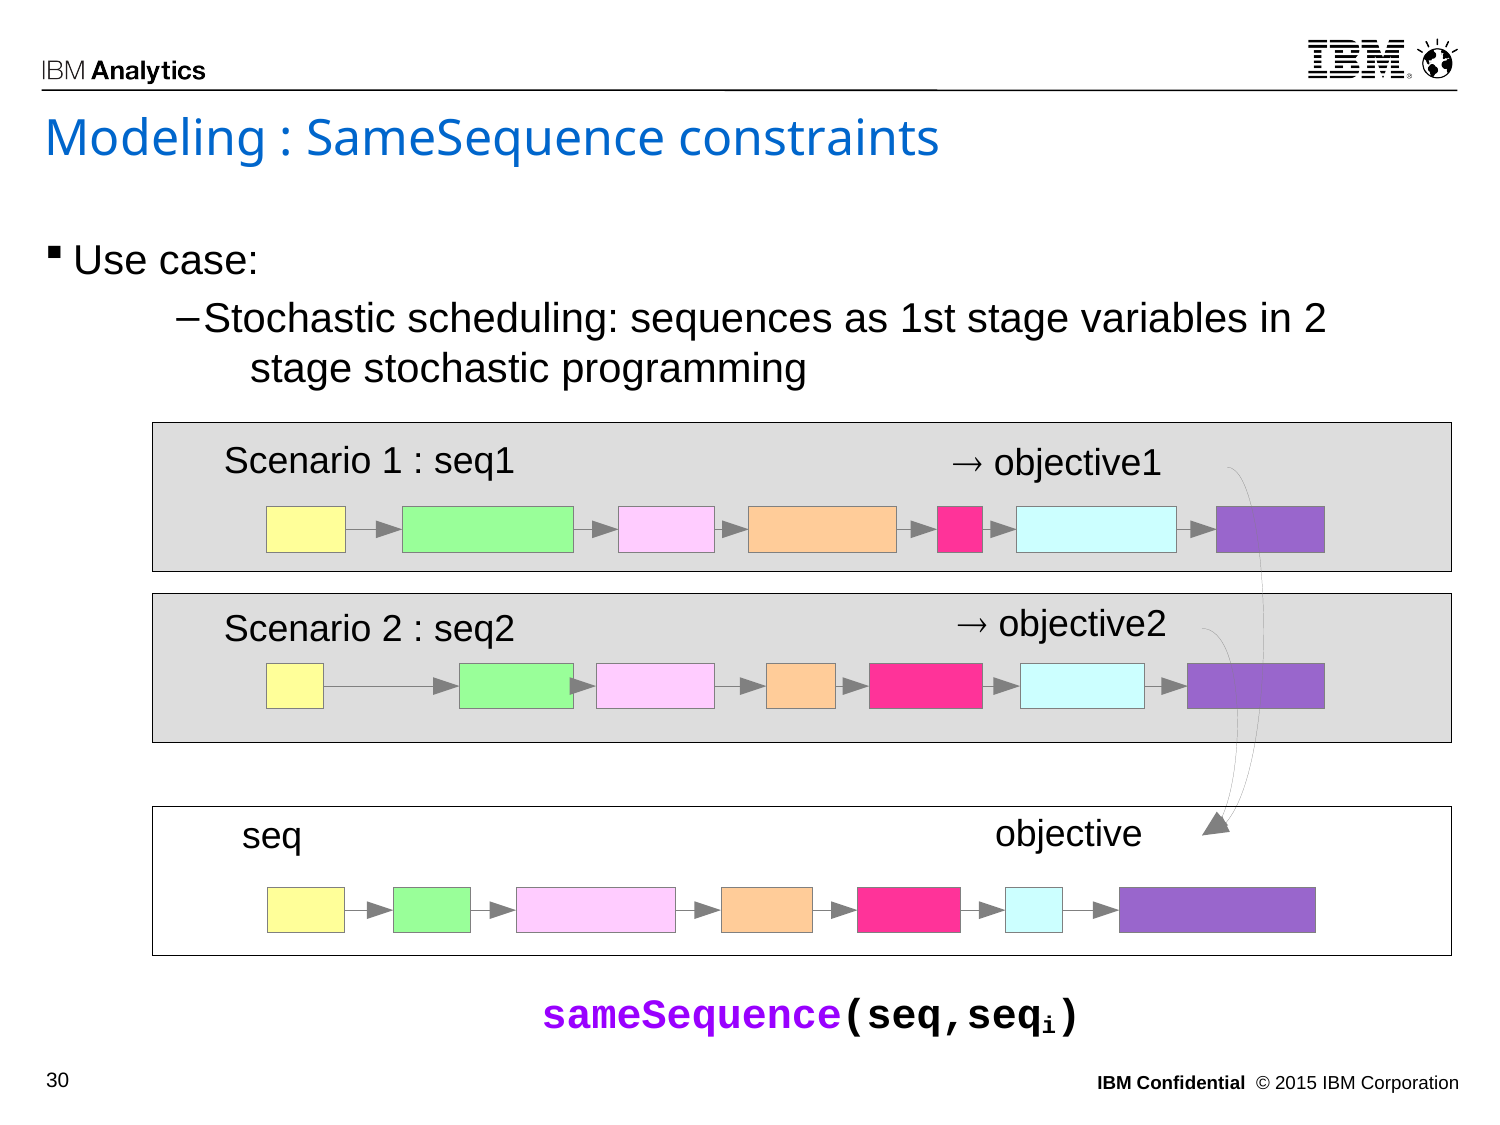

# Modeling : SameSequence constraints
Use case:
Stochastic scheduling: sequences as 1st stage variables in 2 stage stochastic programming
Scenario 1 : seq1
 objective1
 objective2
Scenario 2 : seq2
objective
seq
sameSequence(seq,seqi)